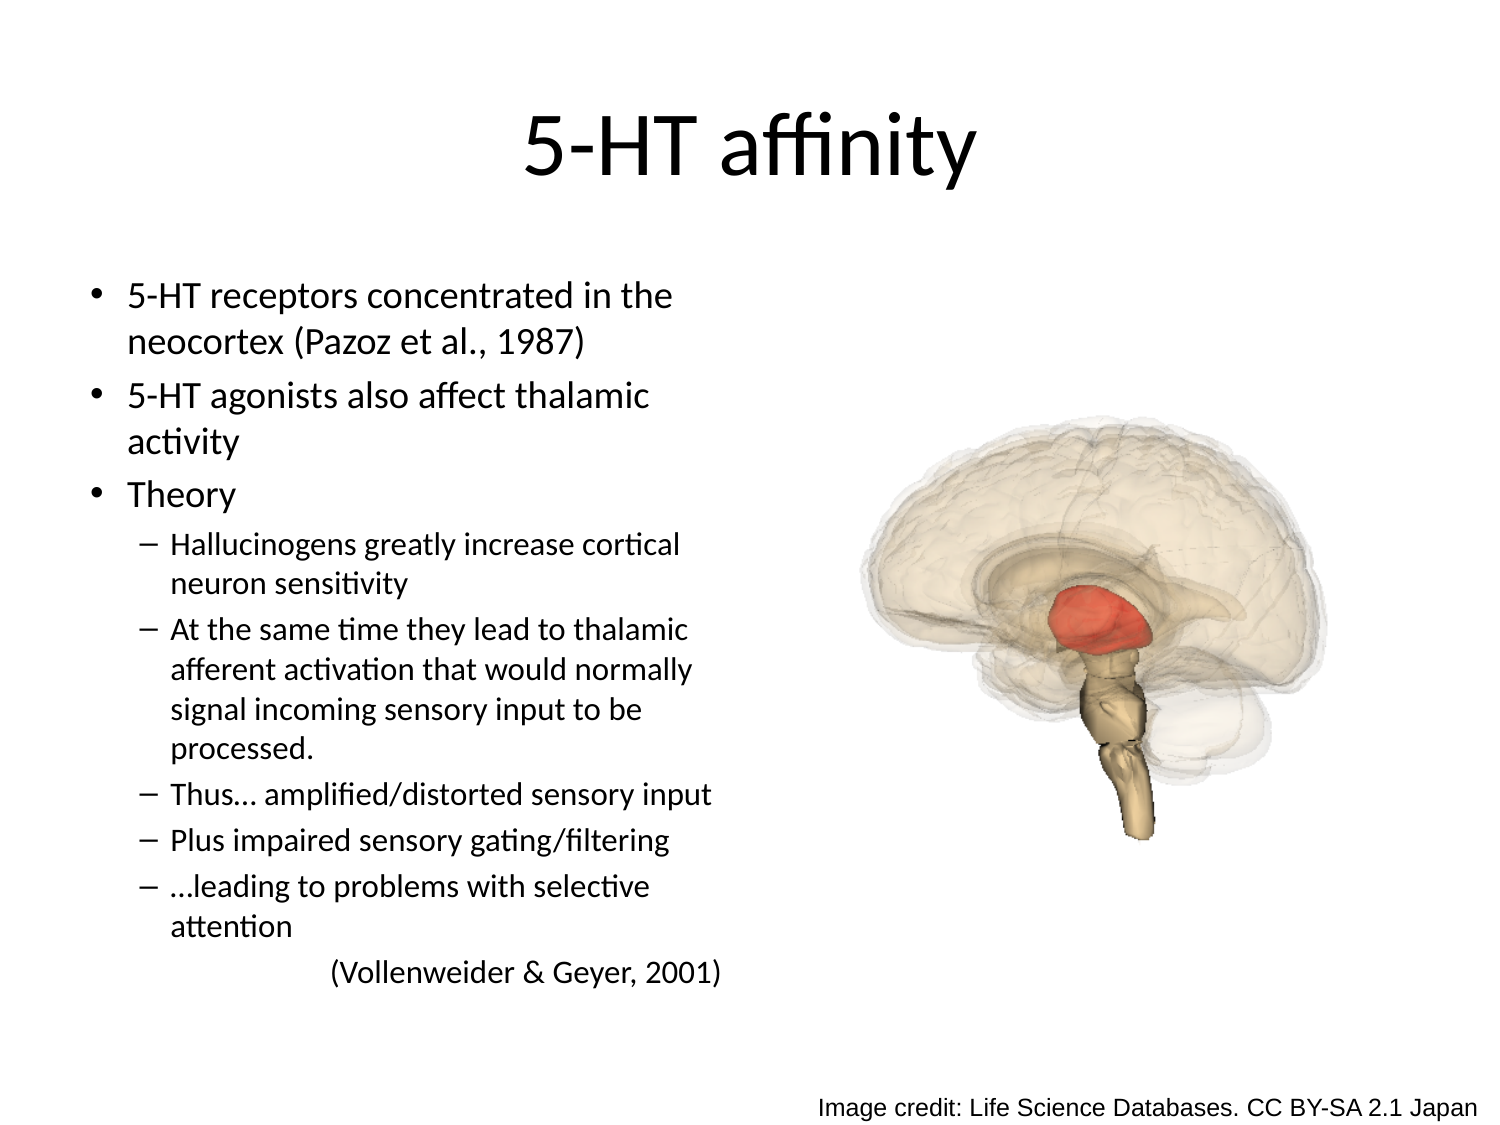

# 5-HT affinity
5-HT receptors concentrated in the neocortex (Pazoz et al., 1987)
5-HT agonists also affect thalamic activity
Theory
Hallucinogens greatly increase cortical neuron sensitivity
At the same time they lead to thalamic afferent activation that would normally signal incoming sensory input to be processed.
Thus… amplified/distorted sensory input
Plus impaired sensory gating/filtering
…leading to problems with selective attention
(Vollenweider & Geyer, 2001)
Image credit: Life Science Databases. CC BY-SA 2.1 Japan